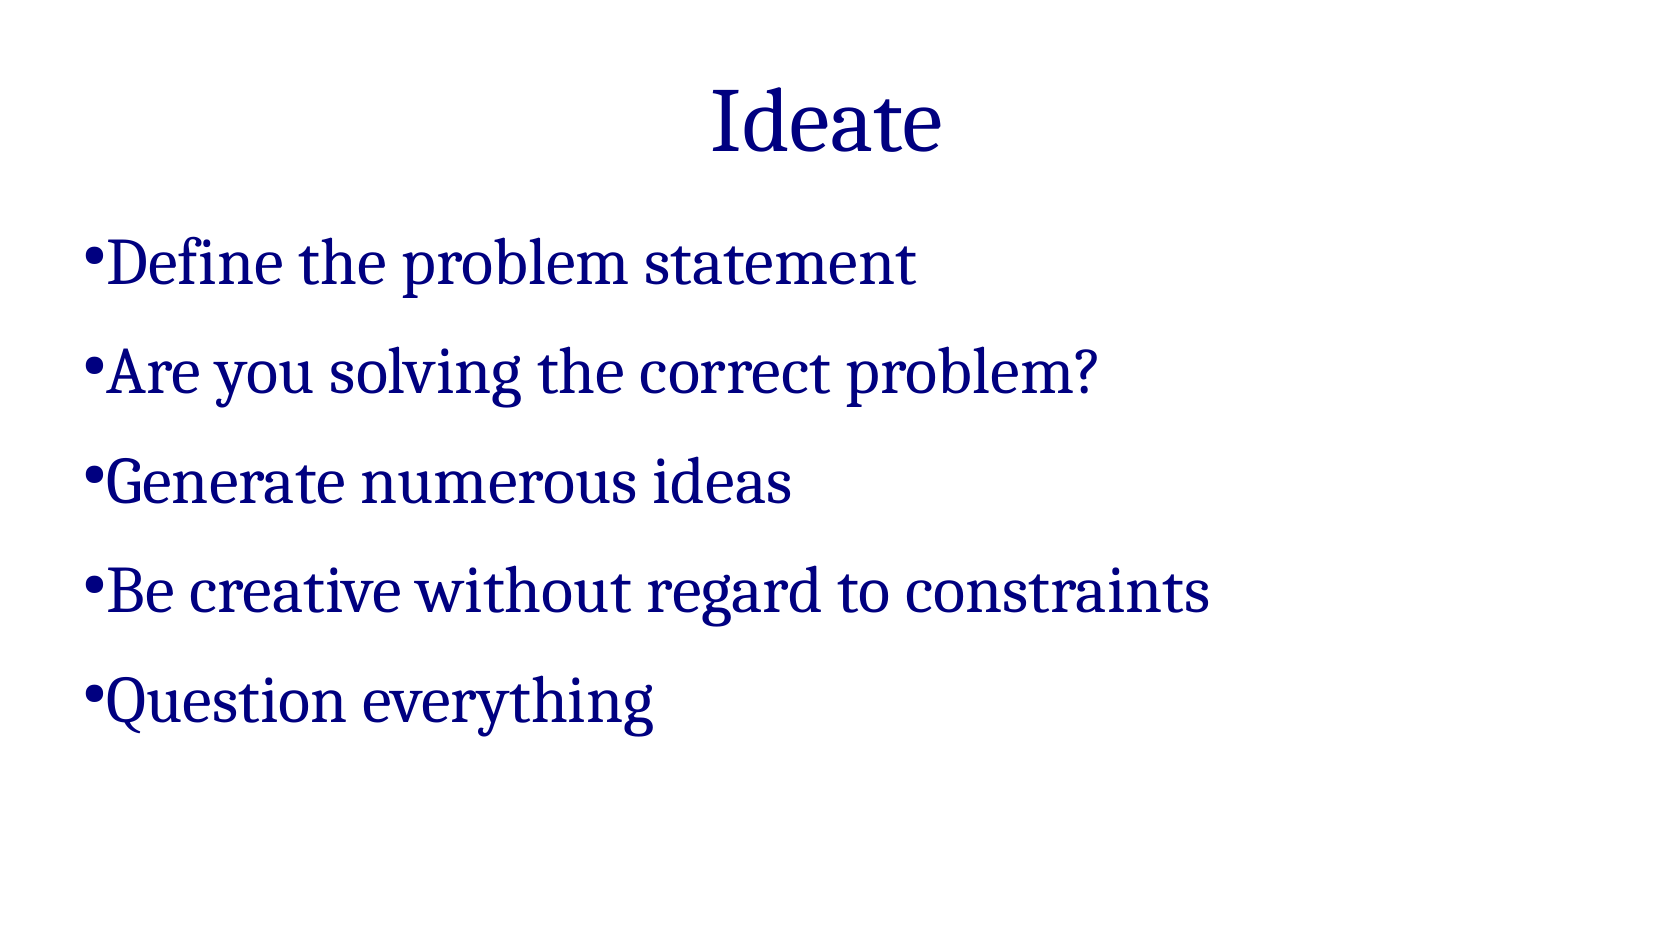

# Ideate
Define the problem statement
Are you solving the correct problem?
Generate numerous ideas
Be creative without regard to constraints
Question everything